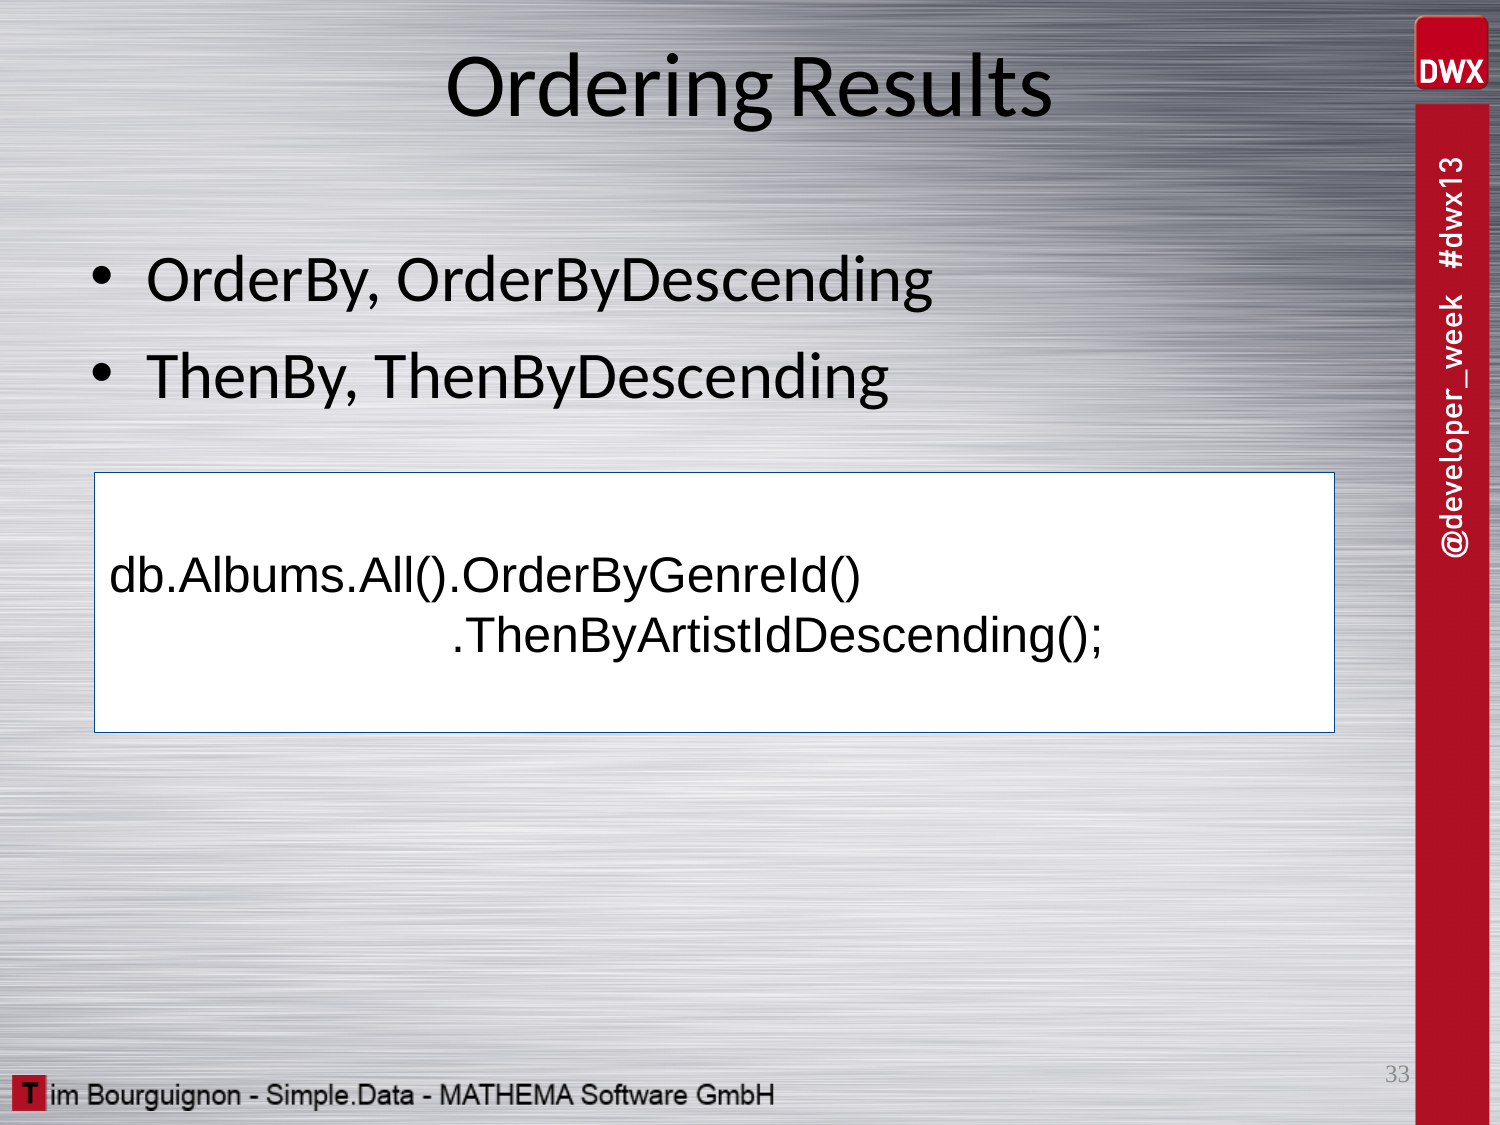

# Ordering Results
OrderBy, OrderByDescending
ThenBy, ThenByDescending
db.Albums.All().OrderByGenreId()
		 .ThenByArtistIdDescending();
33